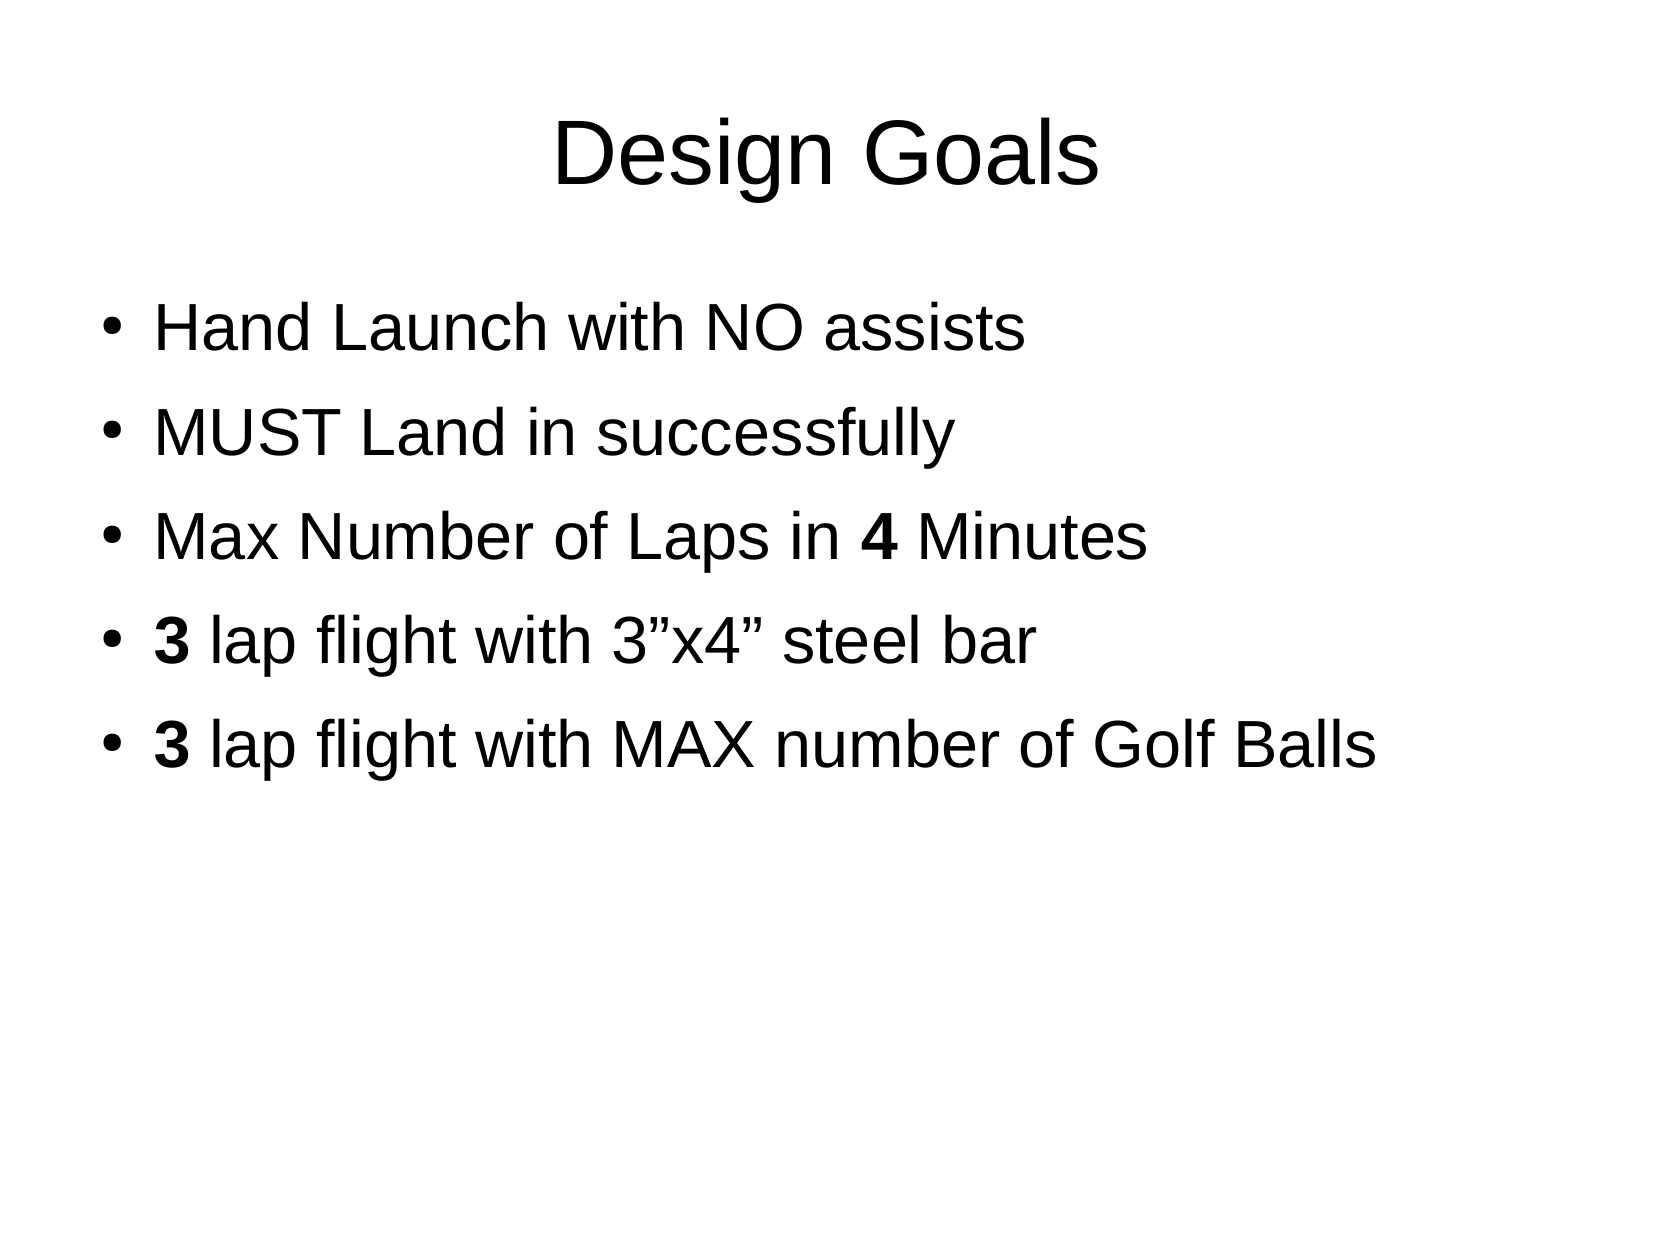

# Design Goals
Hand Launch with NO assists
MUST Land in successfully
Max Number of Laps in 4 Minutes
3 lap flight with 3”x4” steel bar
3 lap flight with MAX number of Golf Balls